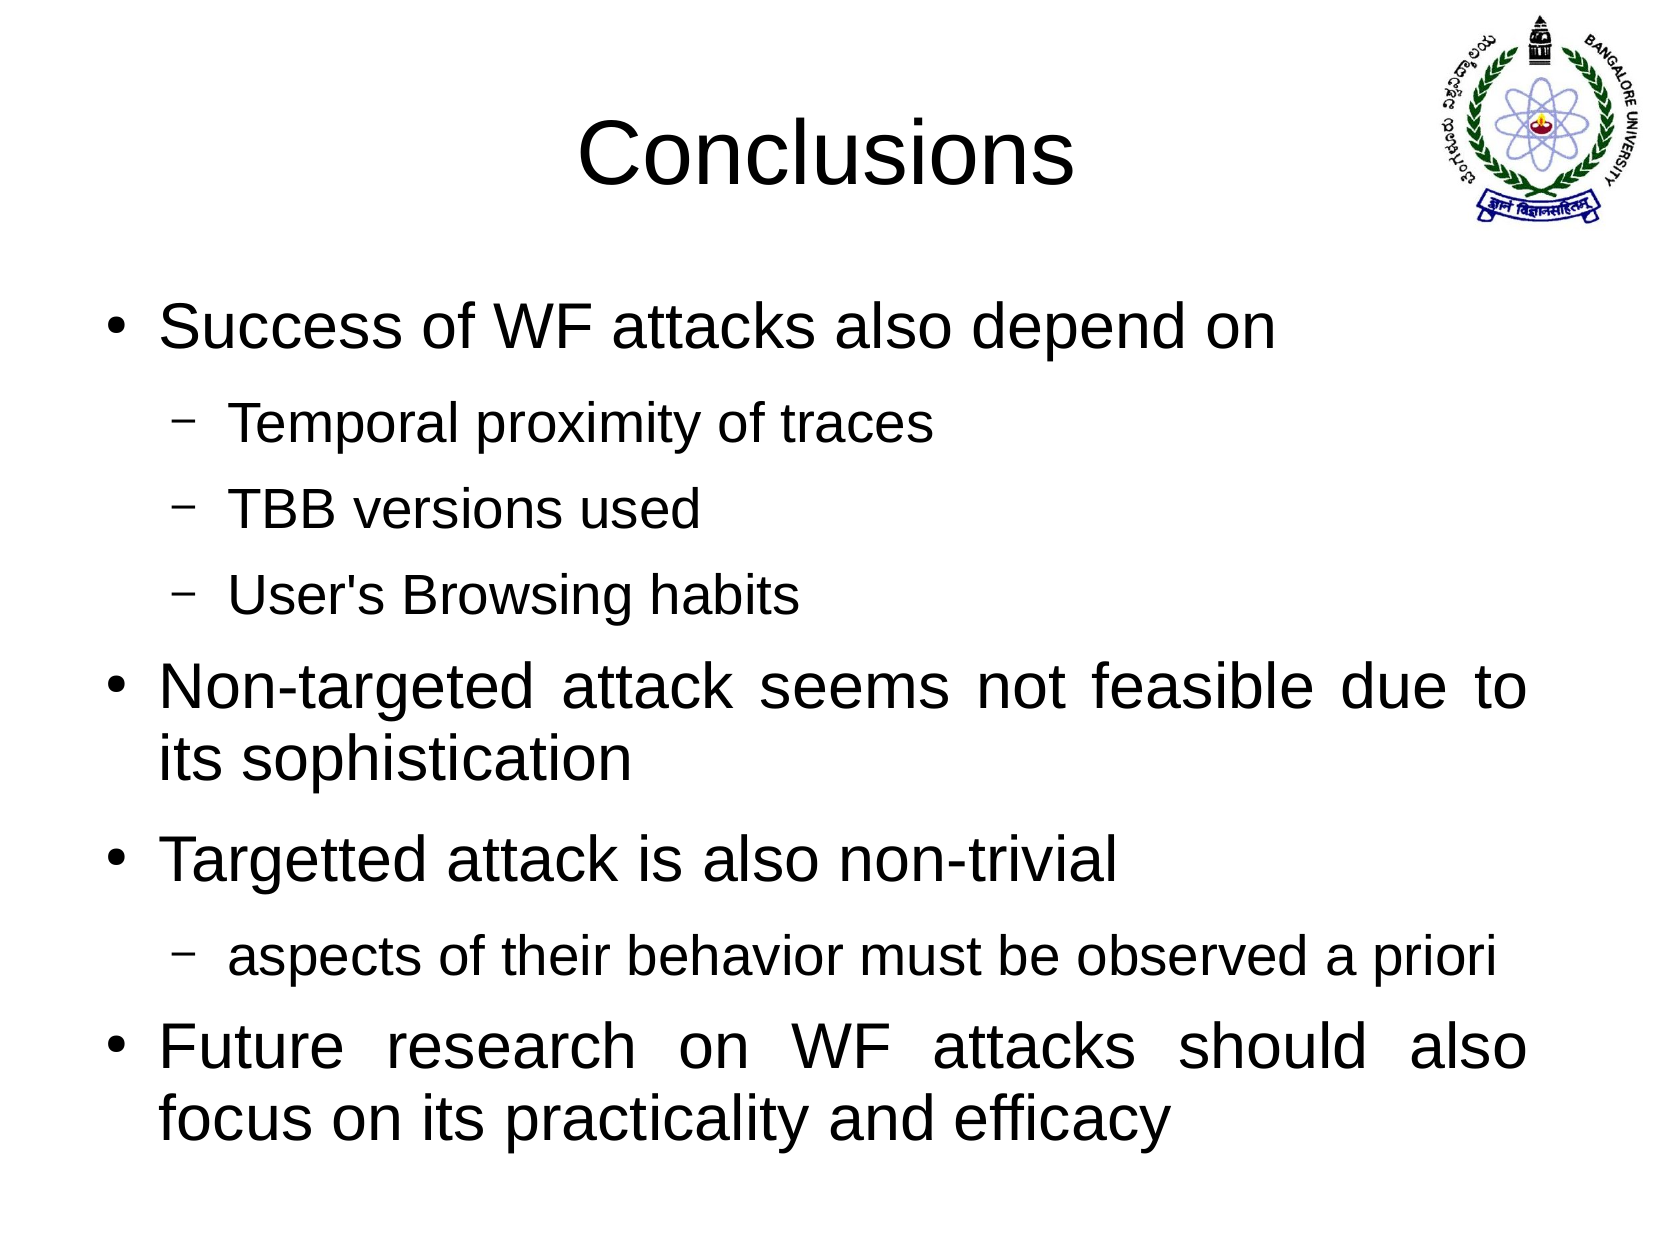

# Conclusions
Success of WF attacks also depend on
Temporal proximity of traces
TBB versions used
User's Browsing habits
Non-targeted attack seems not feasible due to its sophistication
Targetted attack is also non-trivial
aspects of their behavior must be observed a priori
Future research on WF attacks should also focus on its practicality and efficacy